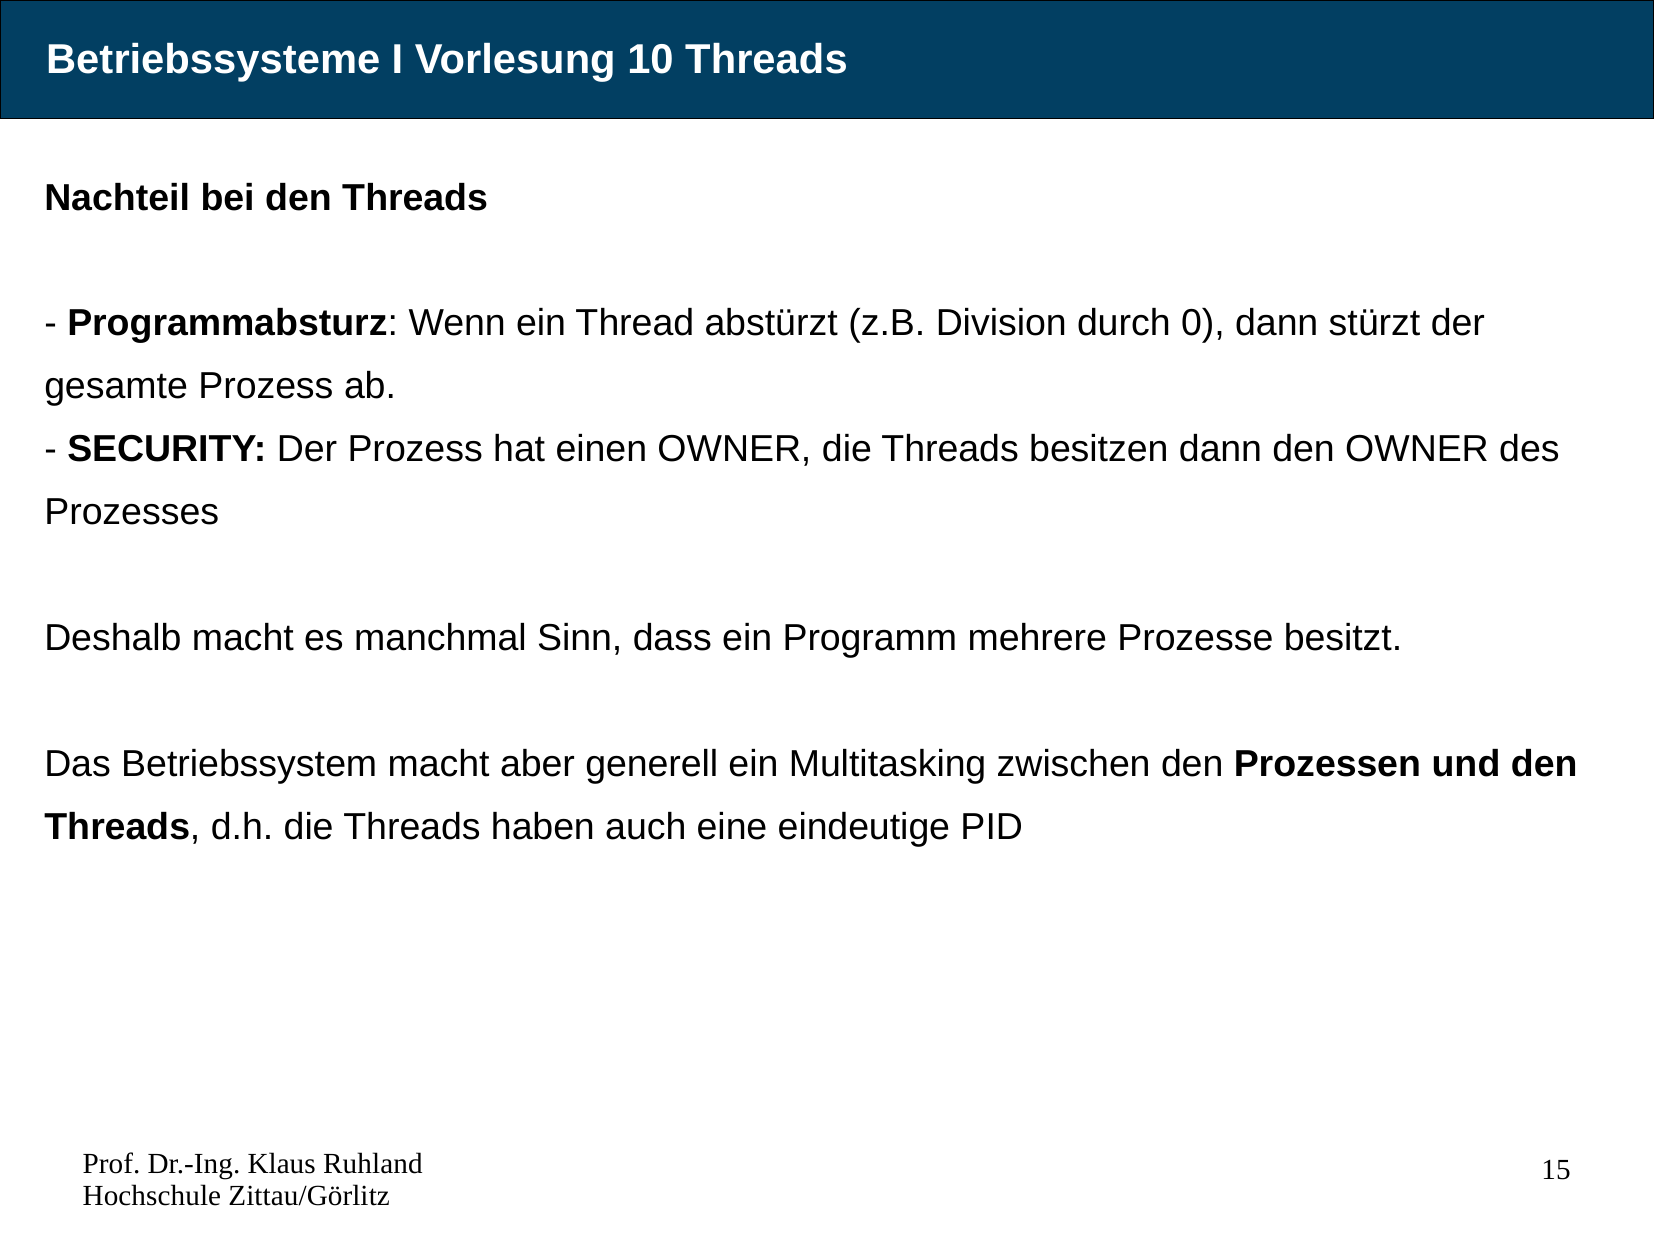

Nachteil bei den Threads
- Programmabsturz: Wenn ein Thread abstürzt (z.B. Division durch 0), dann stürzt der gesamte Prozess ab.
- SECURITY: Der Prozess hat einen OWNER, die Threads besitzen dann den OWNER des Prozesses
Deshalb macht es manchmal Sinn, dass ein Programm mehrere Prozesse besitzt.
Das Betriebssystem macht aber generell ein Multitasking zwischen den Prozessen und den Threads, d.h. die Threads haben auch eine eindeutige PID
15